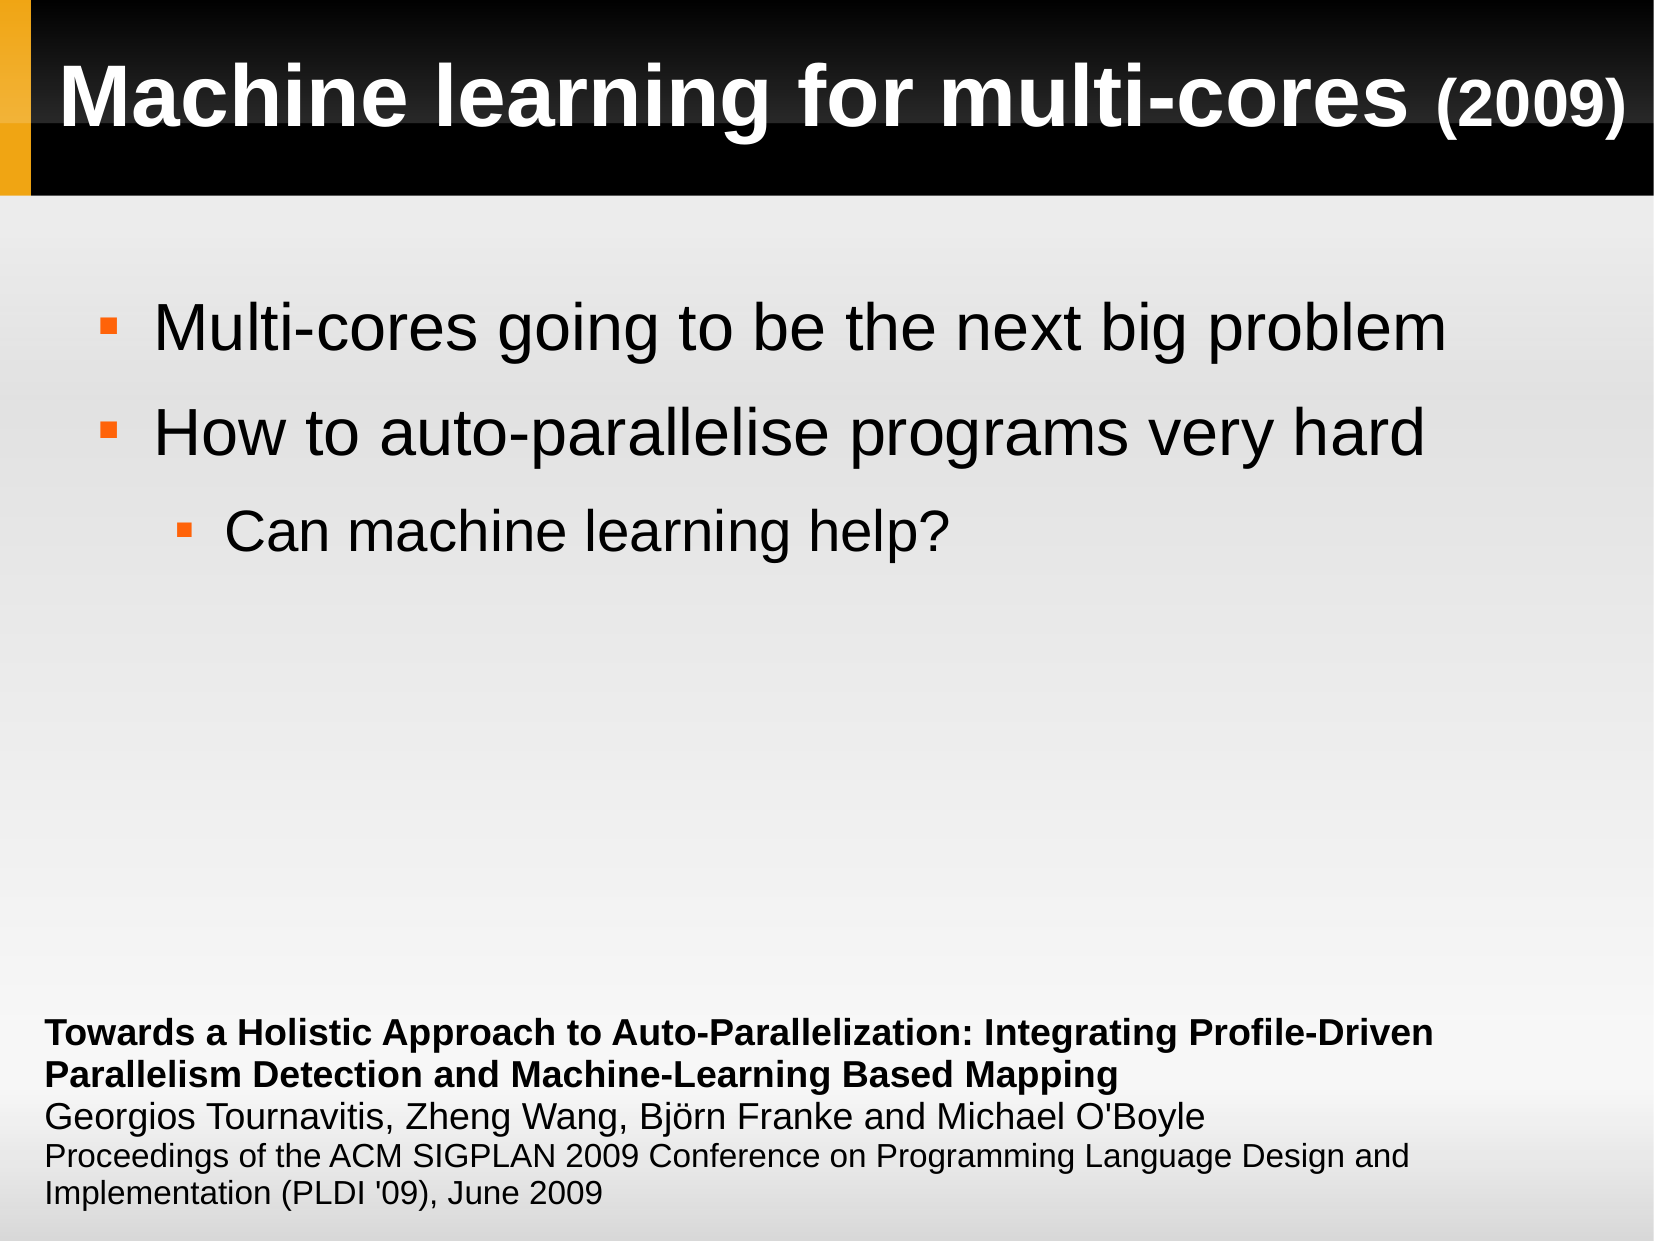

# Machine learning for multi-cores (2009)
Multi-cores going to be the next big problem
How to auto-parallelise programs very hard
Can machine learning help?
Towards a Holistic Approach to Auto-Parallelization: Integrating Profile-Driven Parallelism Detection and Machine-Learning Based Mapping
Georgios Tournavitis, Zheng Wang, Björn Franke and Michael O'Boyle
Proceedings of the ACM SIGPLAN 2009 Conference on Programming Language Design and Implementation (PLDI '09), June 2009